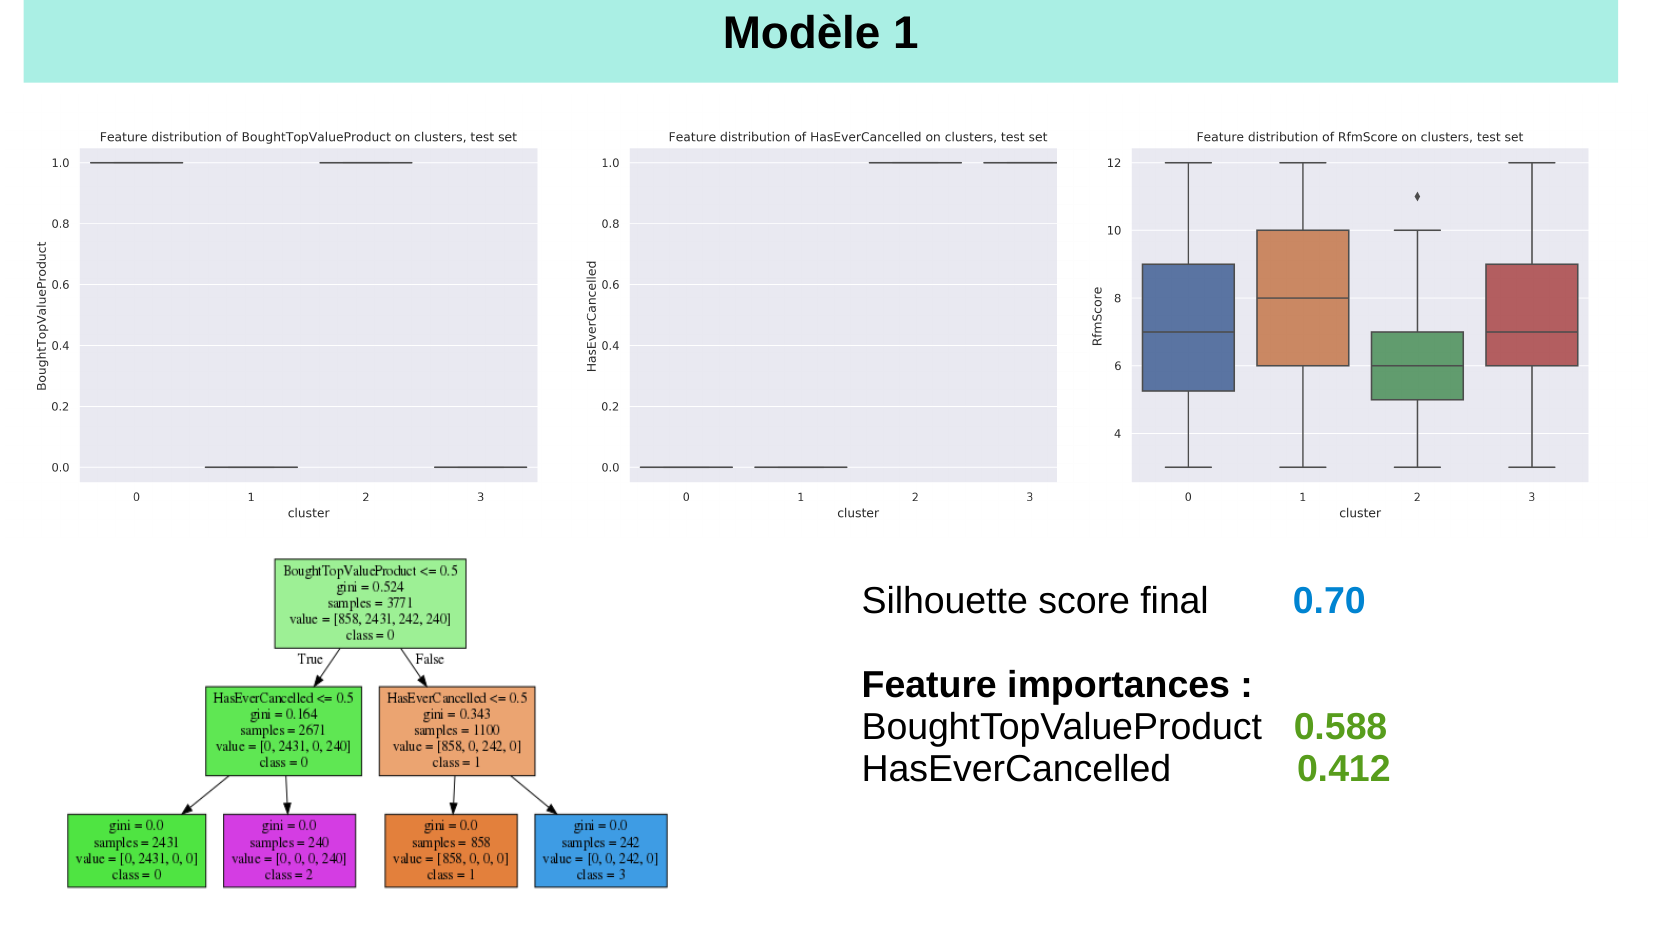

Modèle 1
Silhouette score final 0.70
Feature importances :
BoughtTopValueProduct 0.588
HasEverCancelled 0.412